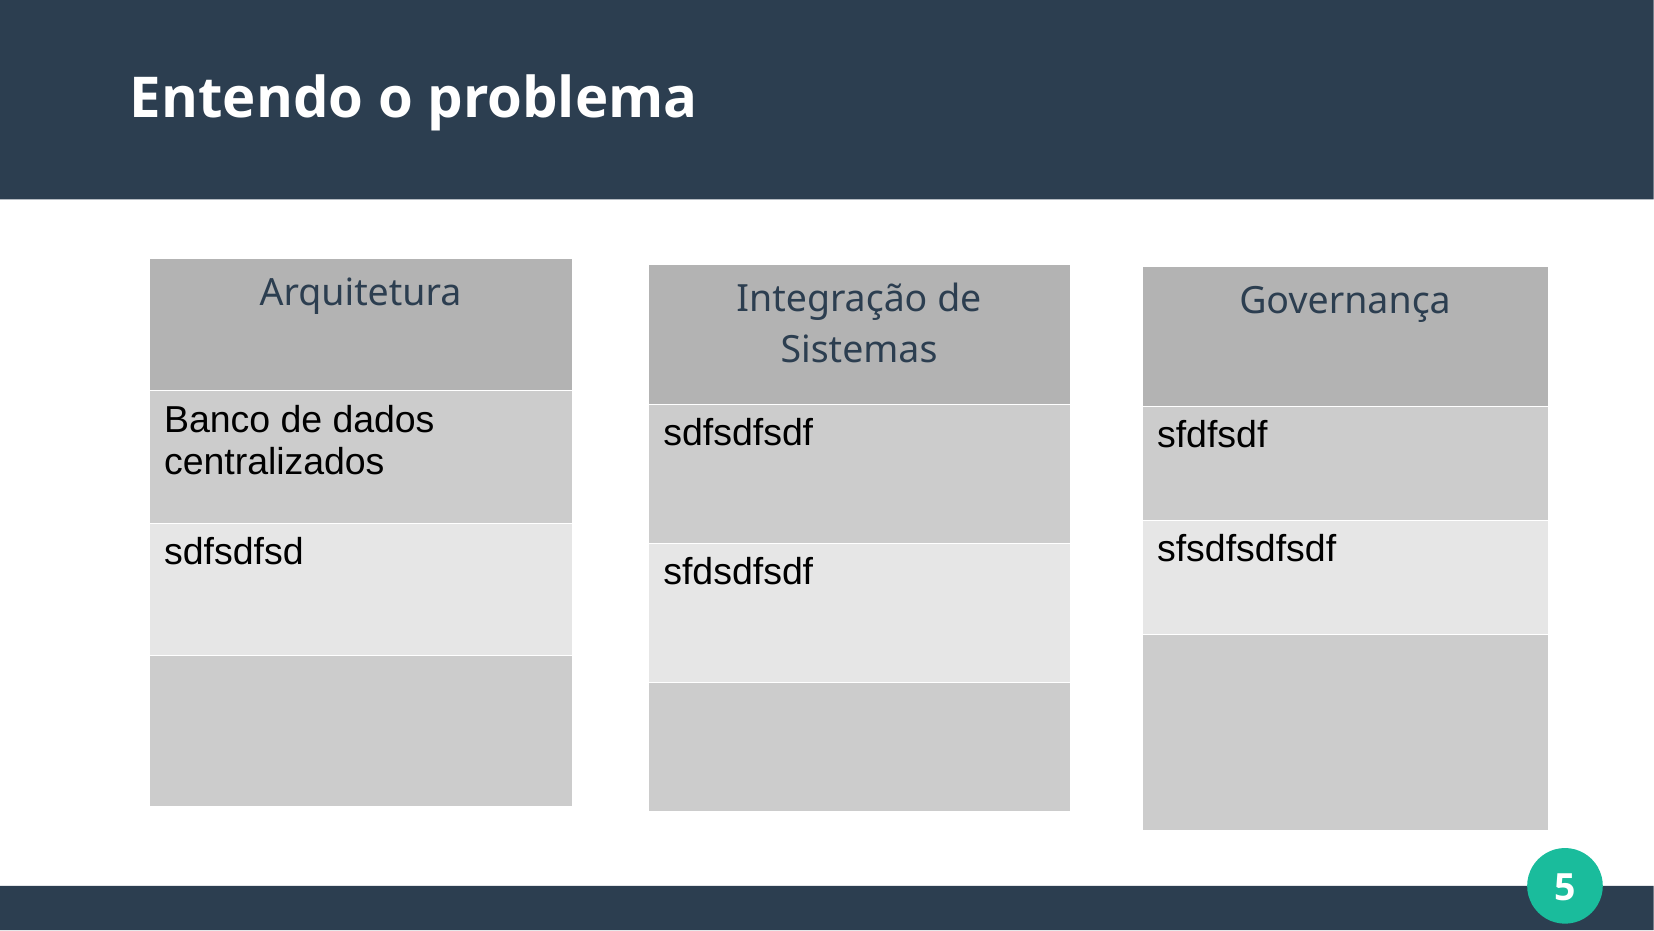

# Entendo o problema
| Arquitetura |
| --- |
| Banco de dados centralizados |
| sdfsdfsd |
| |
| Integração de Sistemas |
| --- |
| sdfsdfsdf |
| sfdsdfsdf |
| |
| Governança |
| --- |
| sfdfsdf |
| sfsdfsdfsdf |
| |